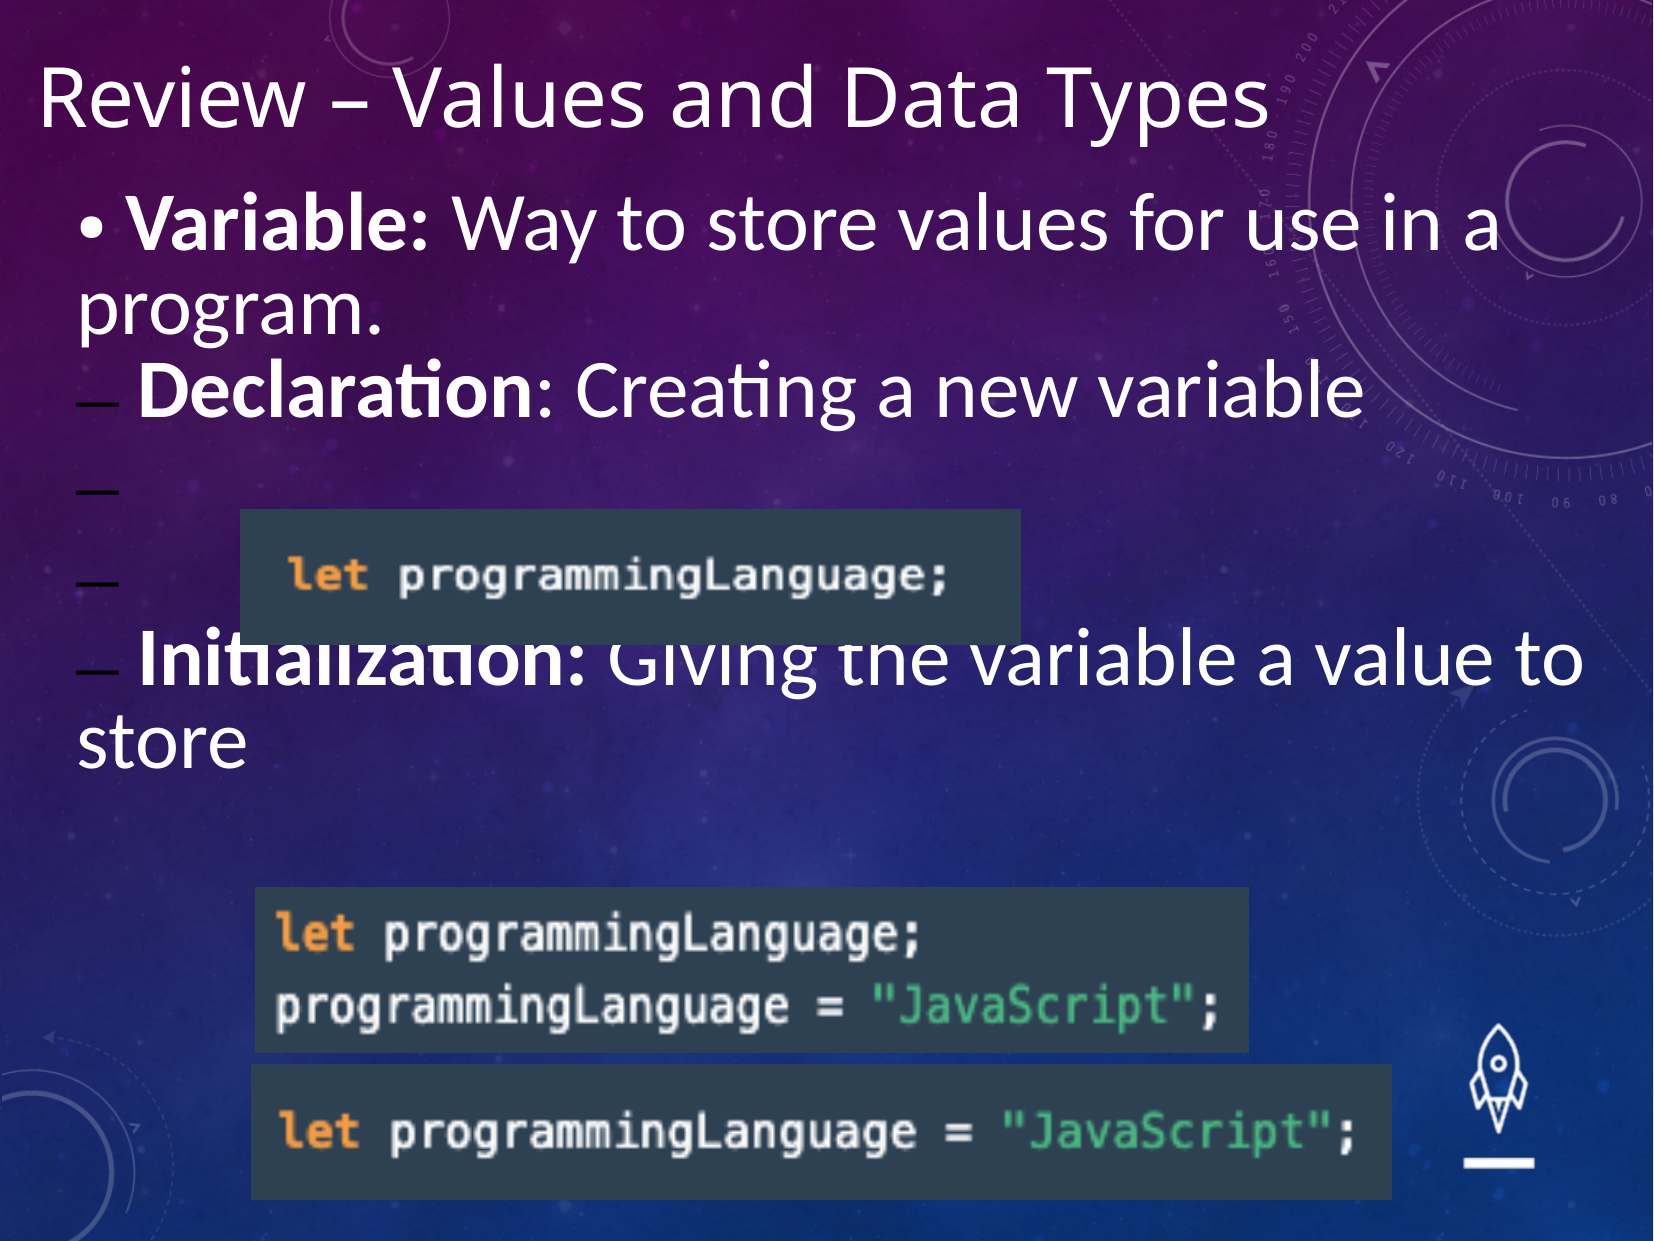

Review – Values and Data Types
 Variable: Way to store values for use in a program.
 Declaration: Creating a new variable
 Initialization: Giving the variable a value to store